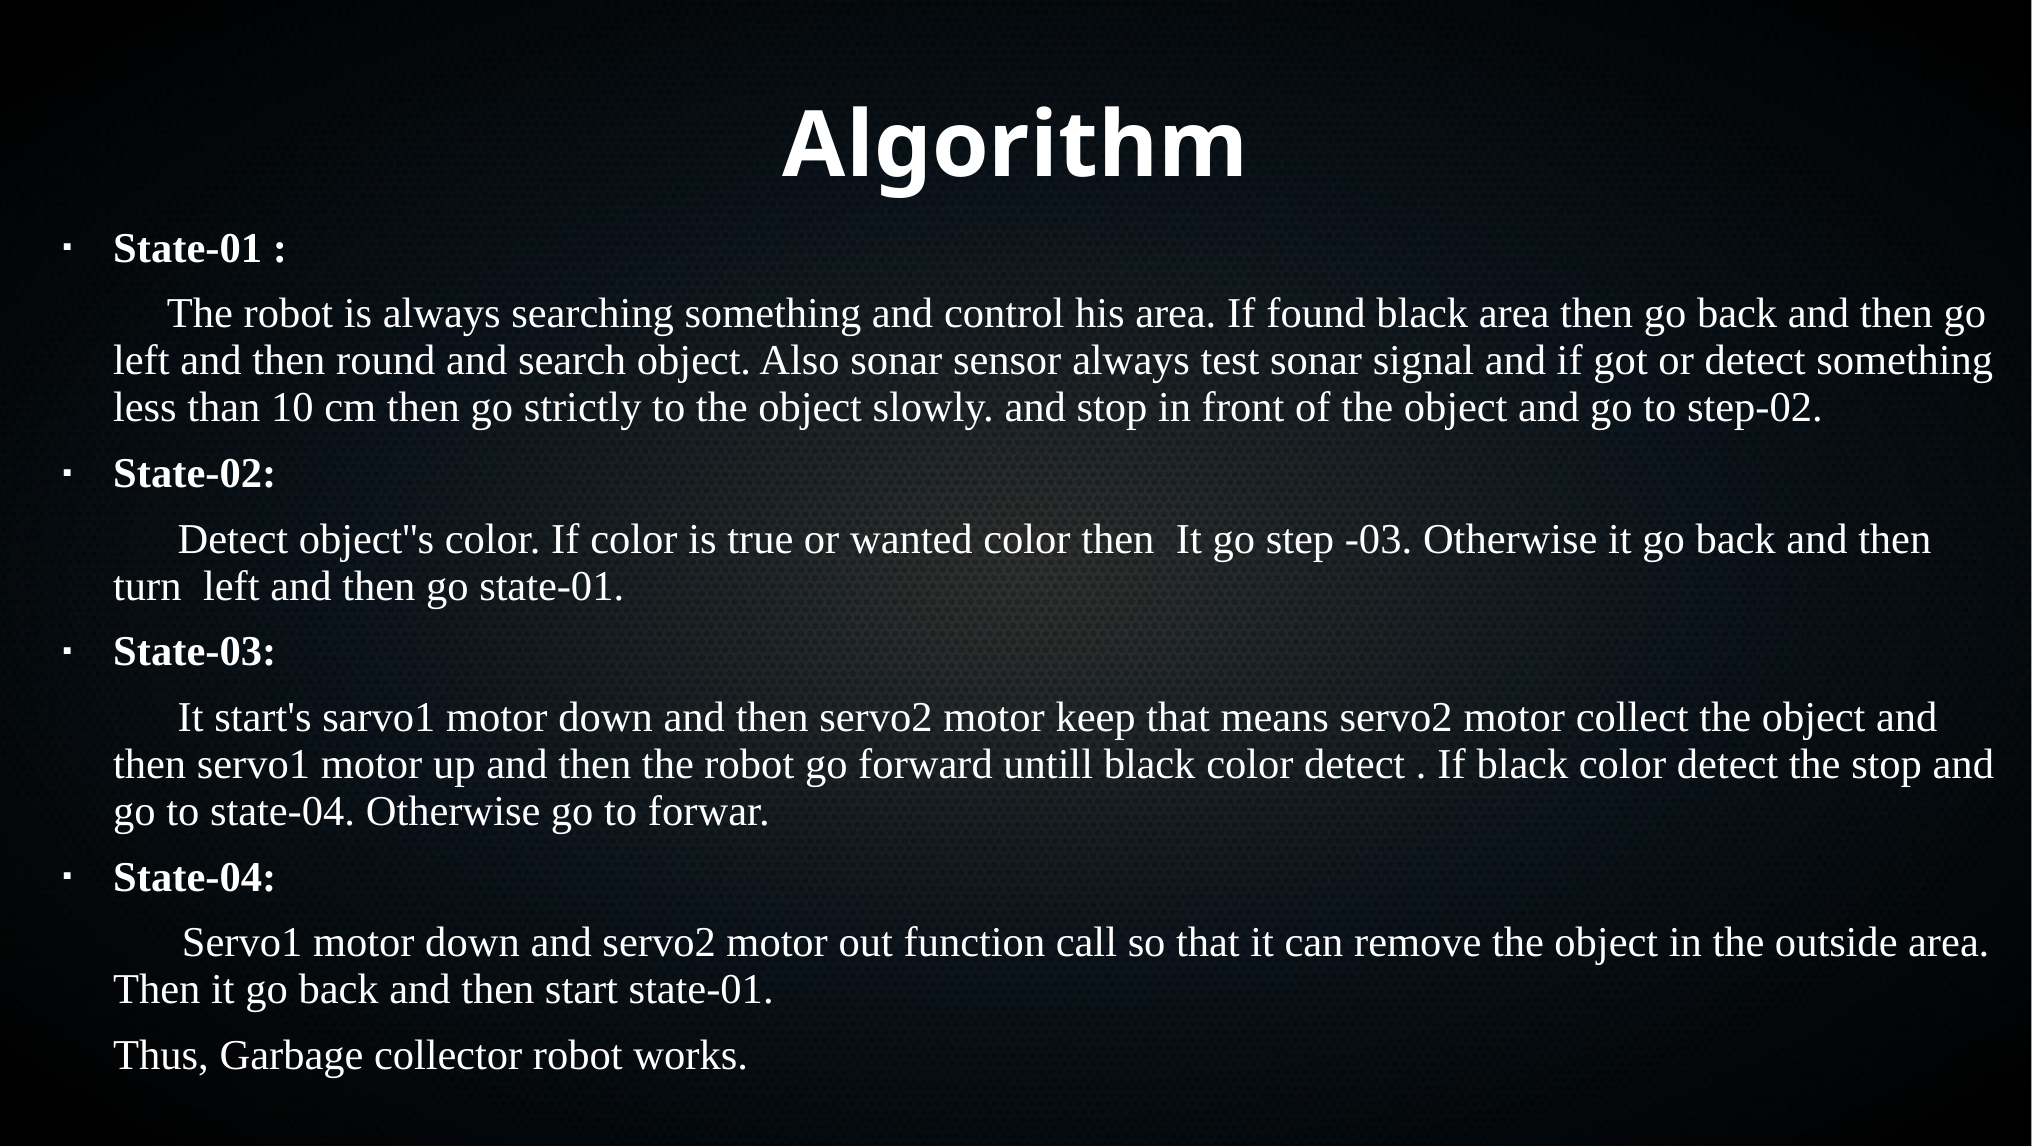

# Algorithm
State-01 :
 The robot is always searching something and control his area. If found black area then go back and then go left and then round and search object. Also sonar sensor always test sonar signal and if got or detect something less than 10 cm then go strictly to the object slowly. and stop in front of the object and go to step-02.
State-02:
 Detect object''s color. If color is true or wanted color then It go step -03. Otherwise it go back and then turn left and then go state-01.
State-03:
 It start's sarvo1 motor down and then servo2 motor keep that means servo2 motor collect the object and then servo1 motor up and then the robot go forward untill black color detect . If black color detect the stop and go to state-04. Otherwise go to forwar.
State-04:
	Servo1 motor down and servo2 motor out function call so that it can remove the object in the outside area. Then it go back and then start state-01.
Thus, Garbage collector robot works.